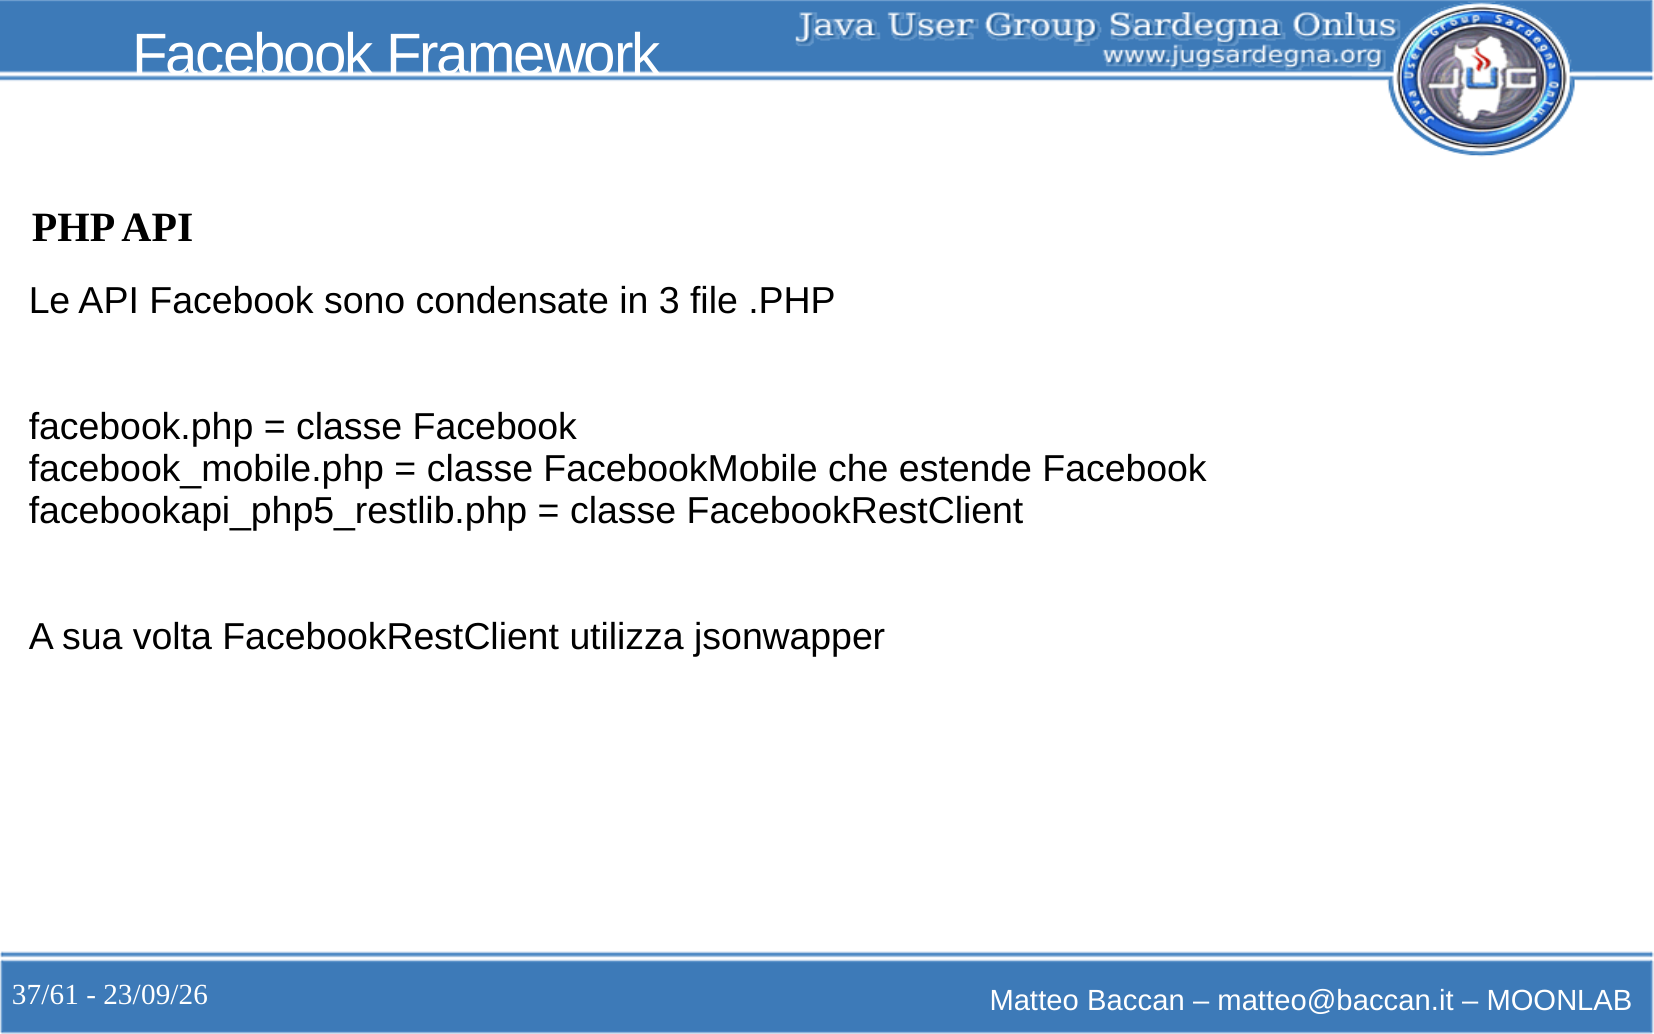

# Facebook Framework
PHP API
Le API Facebook sono condensate in 3 file .PHP
facebook.php = classe Facebook
facebook_mobile.php = classe FacebookMobile che estende Facebook
facebookapi_php5_restlib.php = classe FacebookRestClient
A sua volta FacebookRestClient utilizza jsonwapper
37